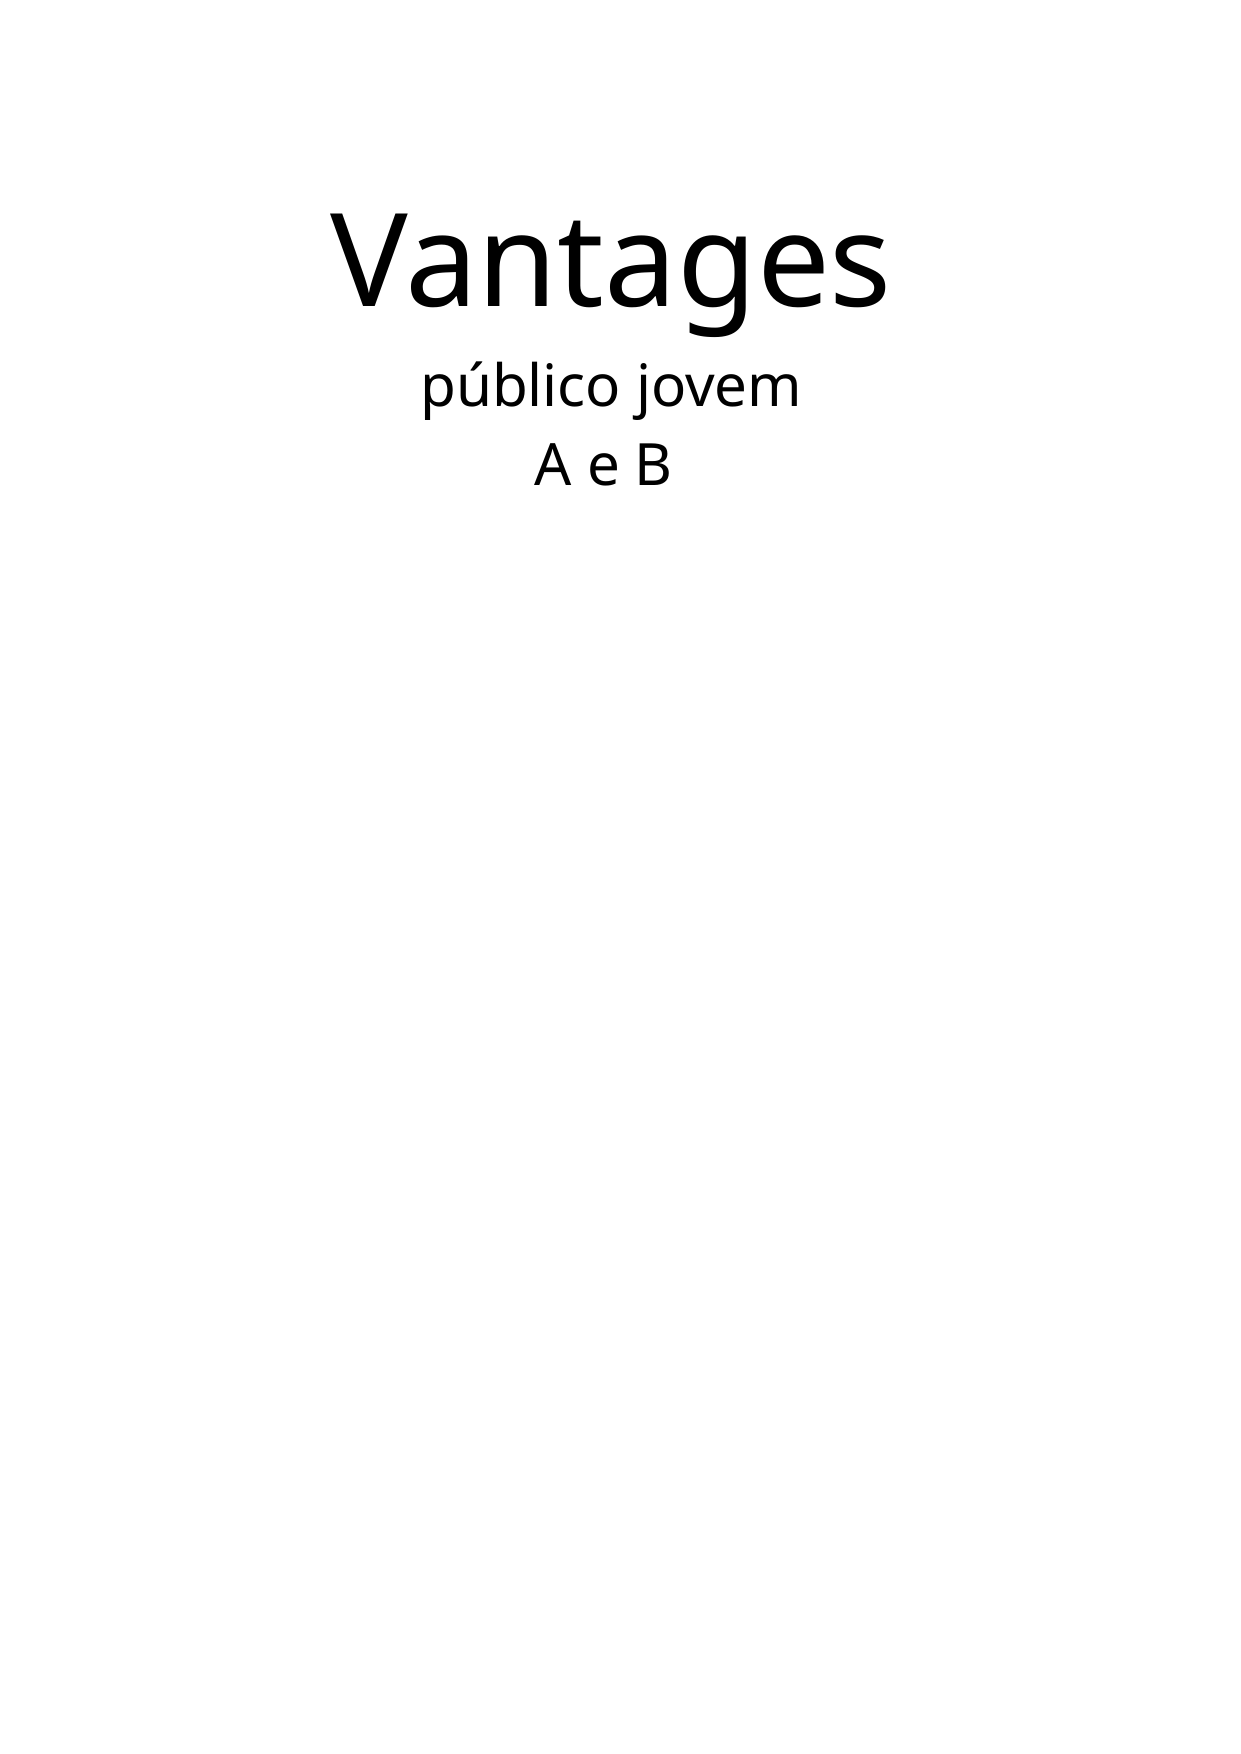

# Vantages público jovem A e B